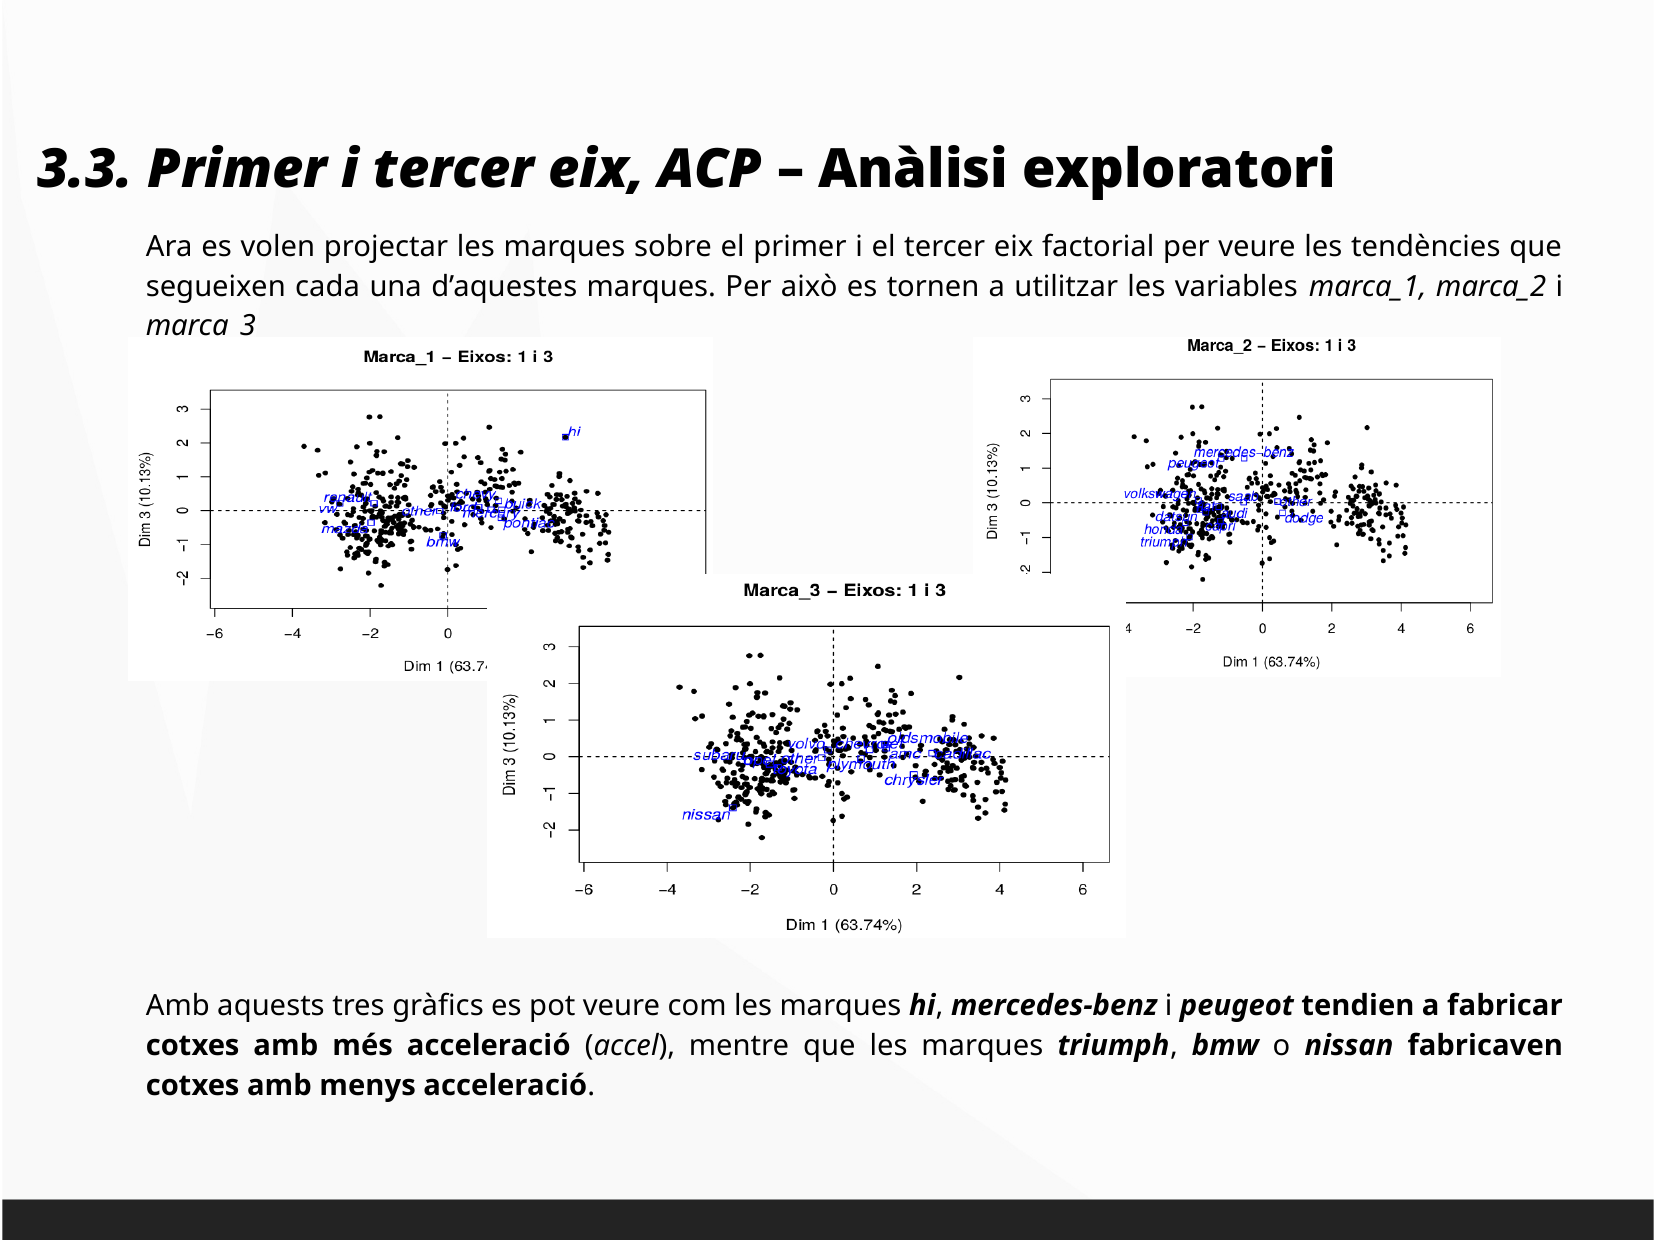

3.3. Primer i tercer eix, ACP – Anàlisi exploratori
# Ara es volen projectar les marques sobre el primer i el tercer eix factorial per veure les tendències que segueixen cada una d’aquestes marques. Per això es tornen a utilitzar les variables marca_1, marca_2 i marca_3
Amb aquests tres gràfics es pot veure com les marques hi, mercedes-benz i peugeot tendien a fabricar cotxes amb més acceleració (accel), mentre que les marques triumph, bmw o nissan fabricaven cotxes amb menys acceleració.